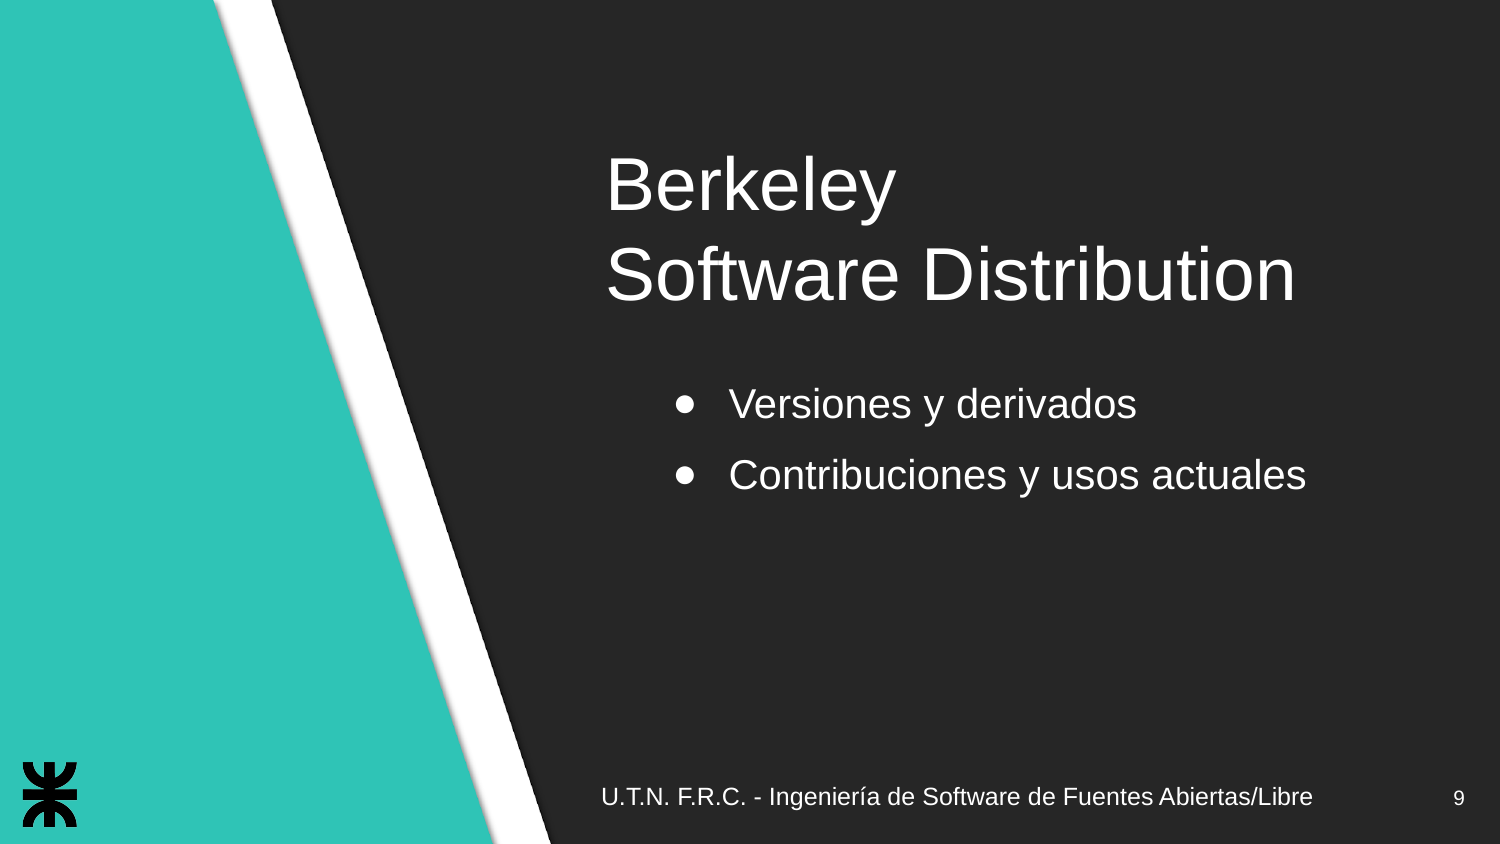

# Berkeley Software Distribution
Versiones y derivados
Contribuciones y usos actuales
U.T.N. F.R.C. - Ingeniería de Software de Fuentes Abiertas/Libre